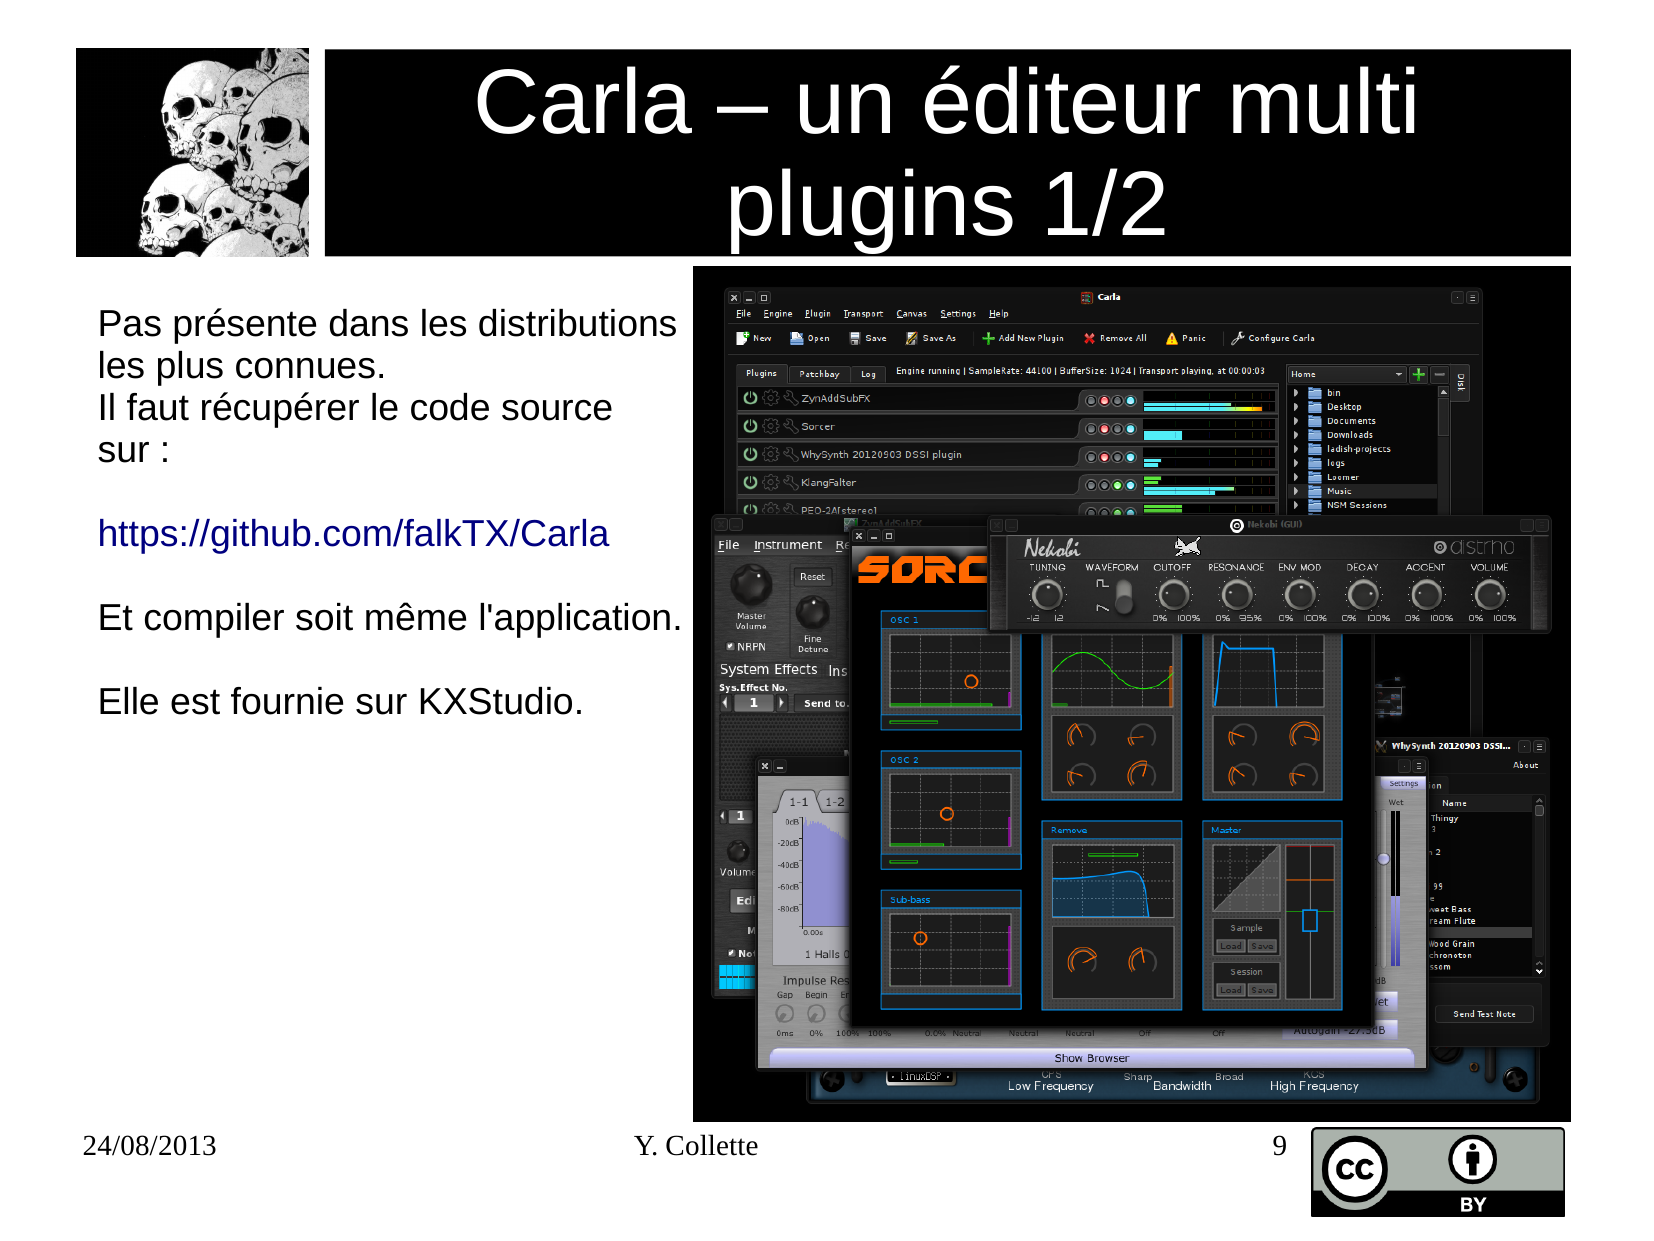

# Carla – un éditeur multi plugins 1/2
Pas présente dans les distributions les plus connues.
Il faut récupérer le code source sur :
https://github.com/falkTX/Carla
Et compiler soit même l'application.
Elle est fournie sur KXStudio.
Y. Collette
9